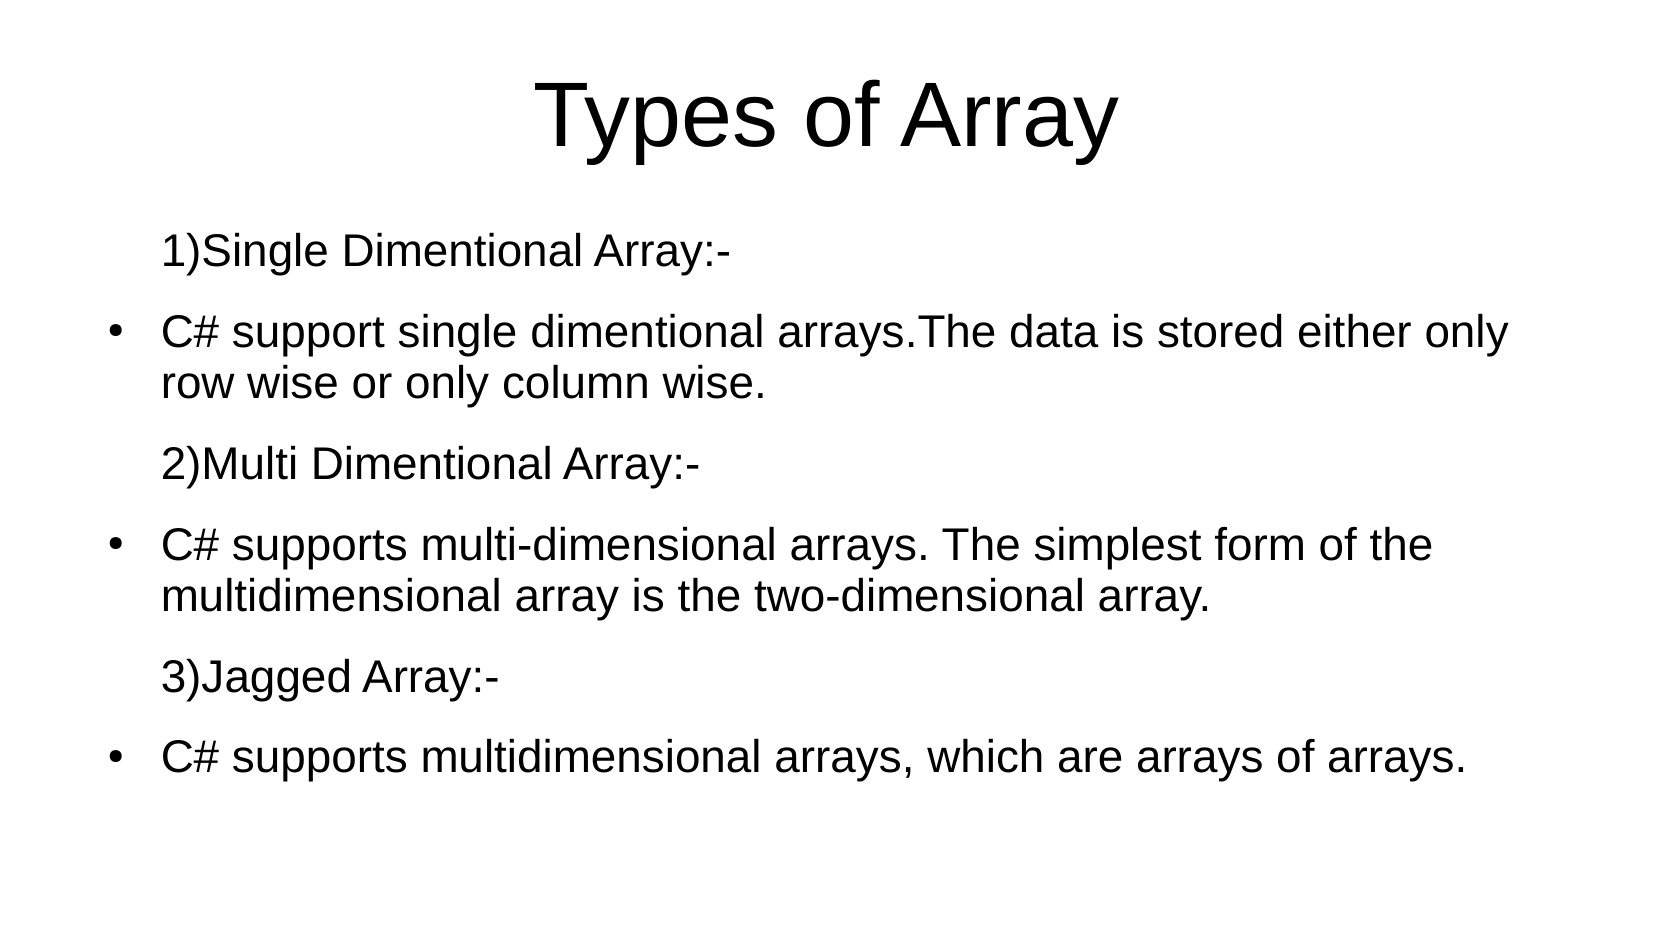

# Types of Array
1)Single Dimentional Array:-
C# support single dimentional arrays.The data is stored either only row wise or only column wise.
2)Multi Dimentional Array:-
C# supports multi-dimensional arrays. The simplest form of the multidimensional array is the two-dimensional array.
3)Jagged Array:-
C# supports multidimensional arrays, which are arrays of arrays.